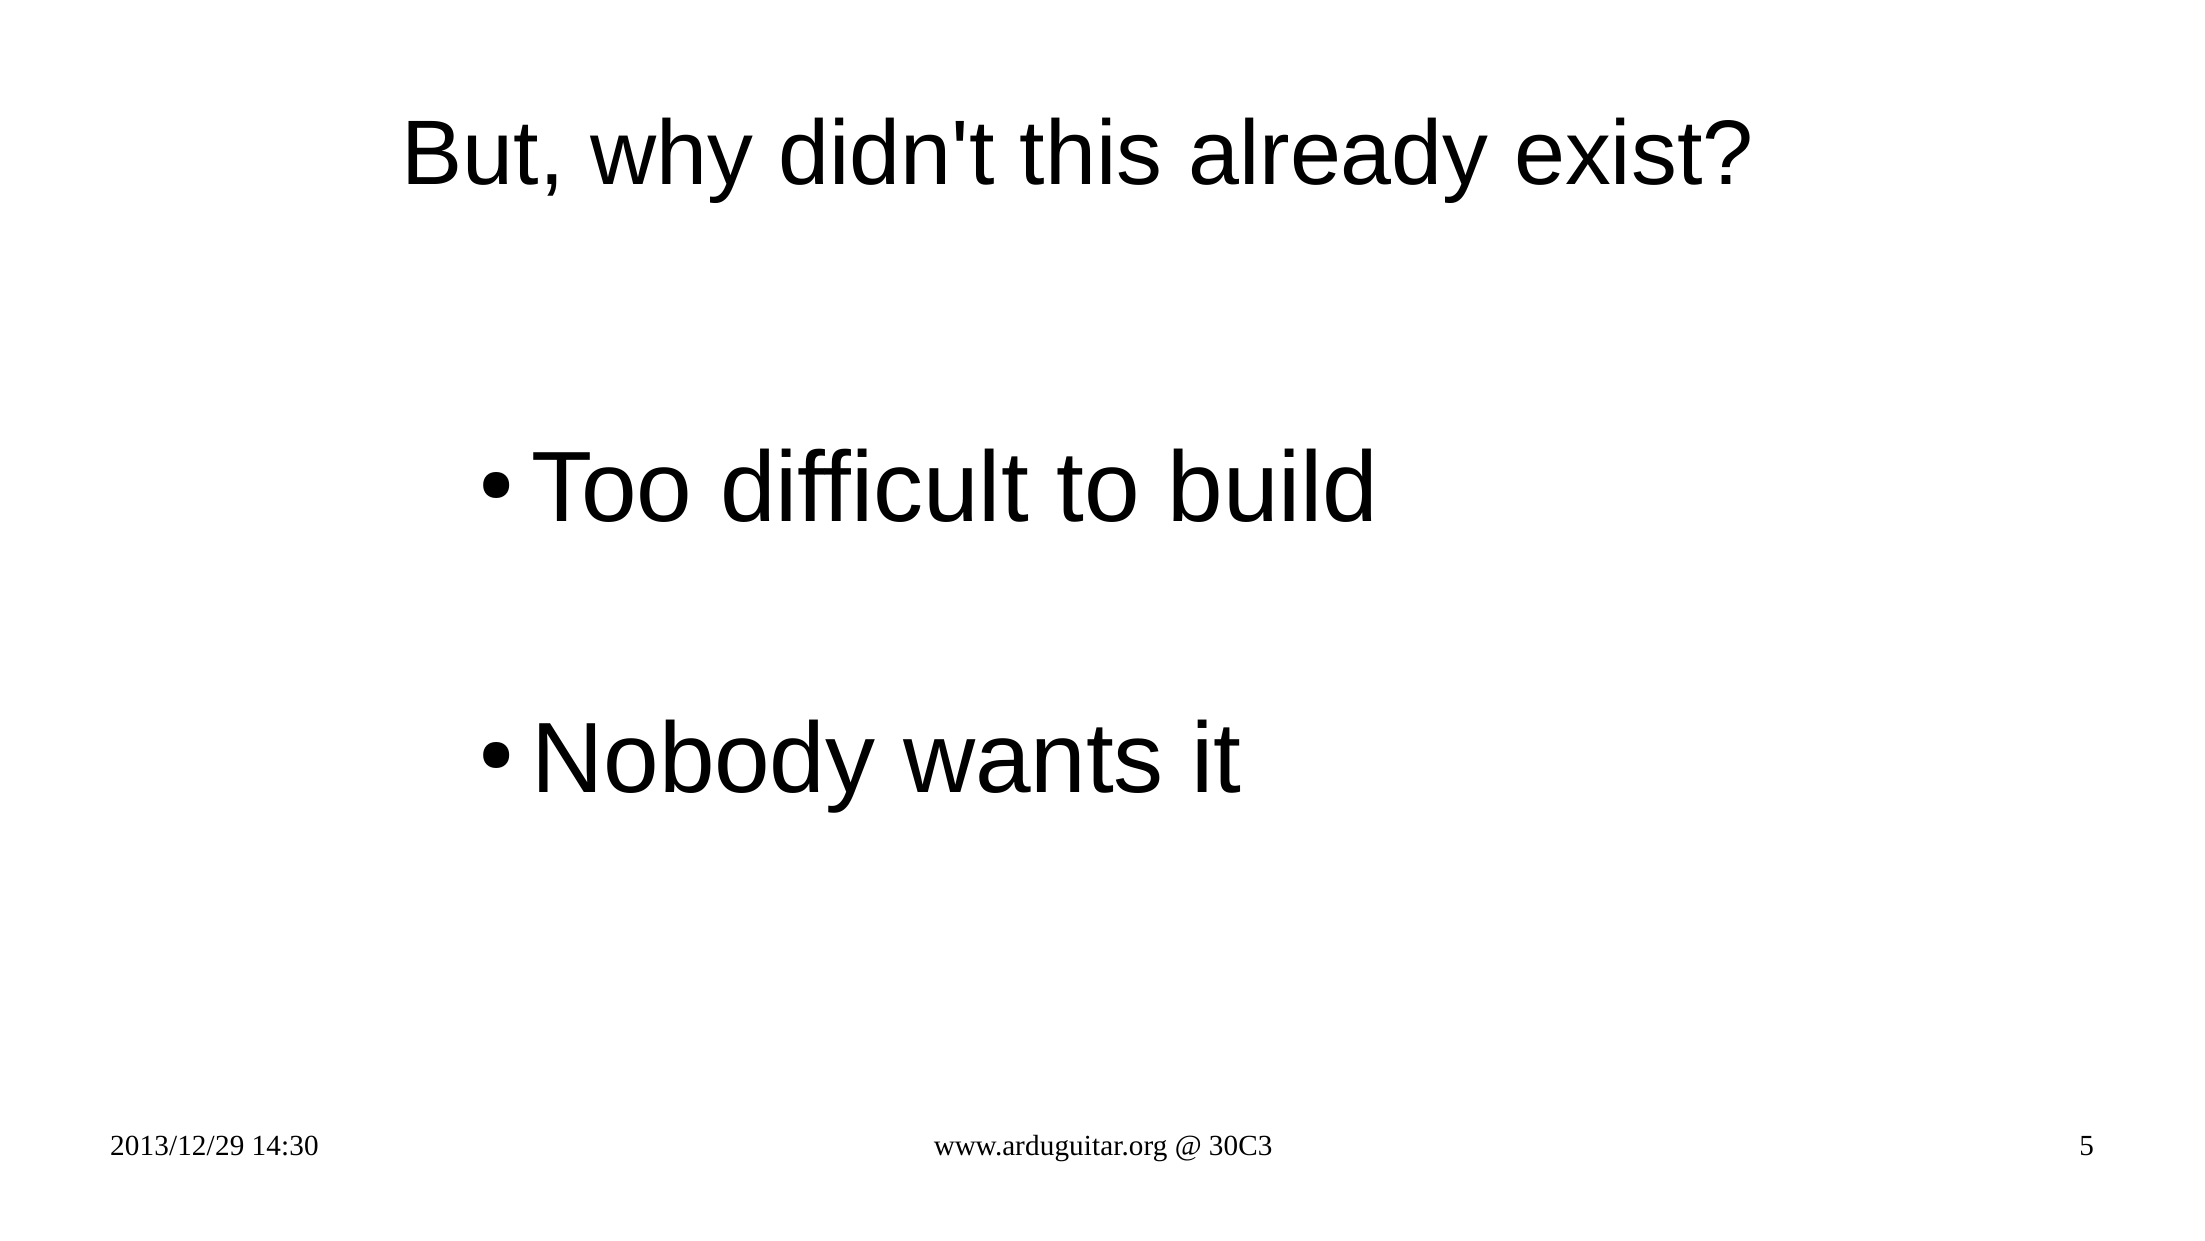

# But, why didn't this already exist?
Too difficult to build
Nobody wants it
2013/12/29 14:30
www.arduguitar.org @ 30C3
5